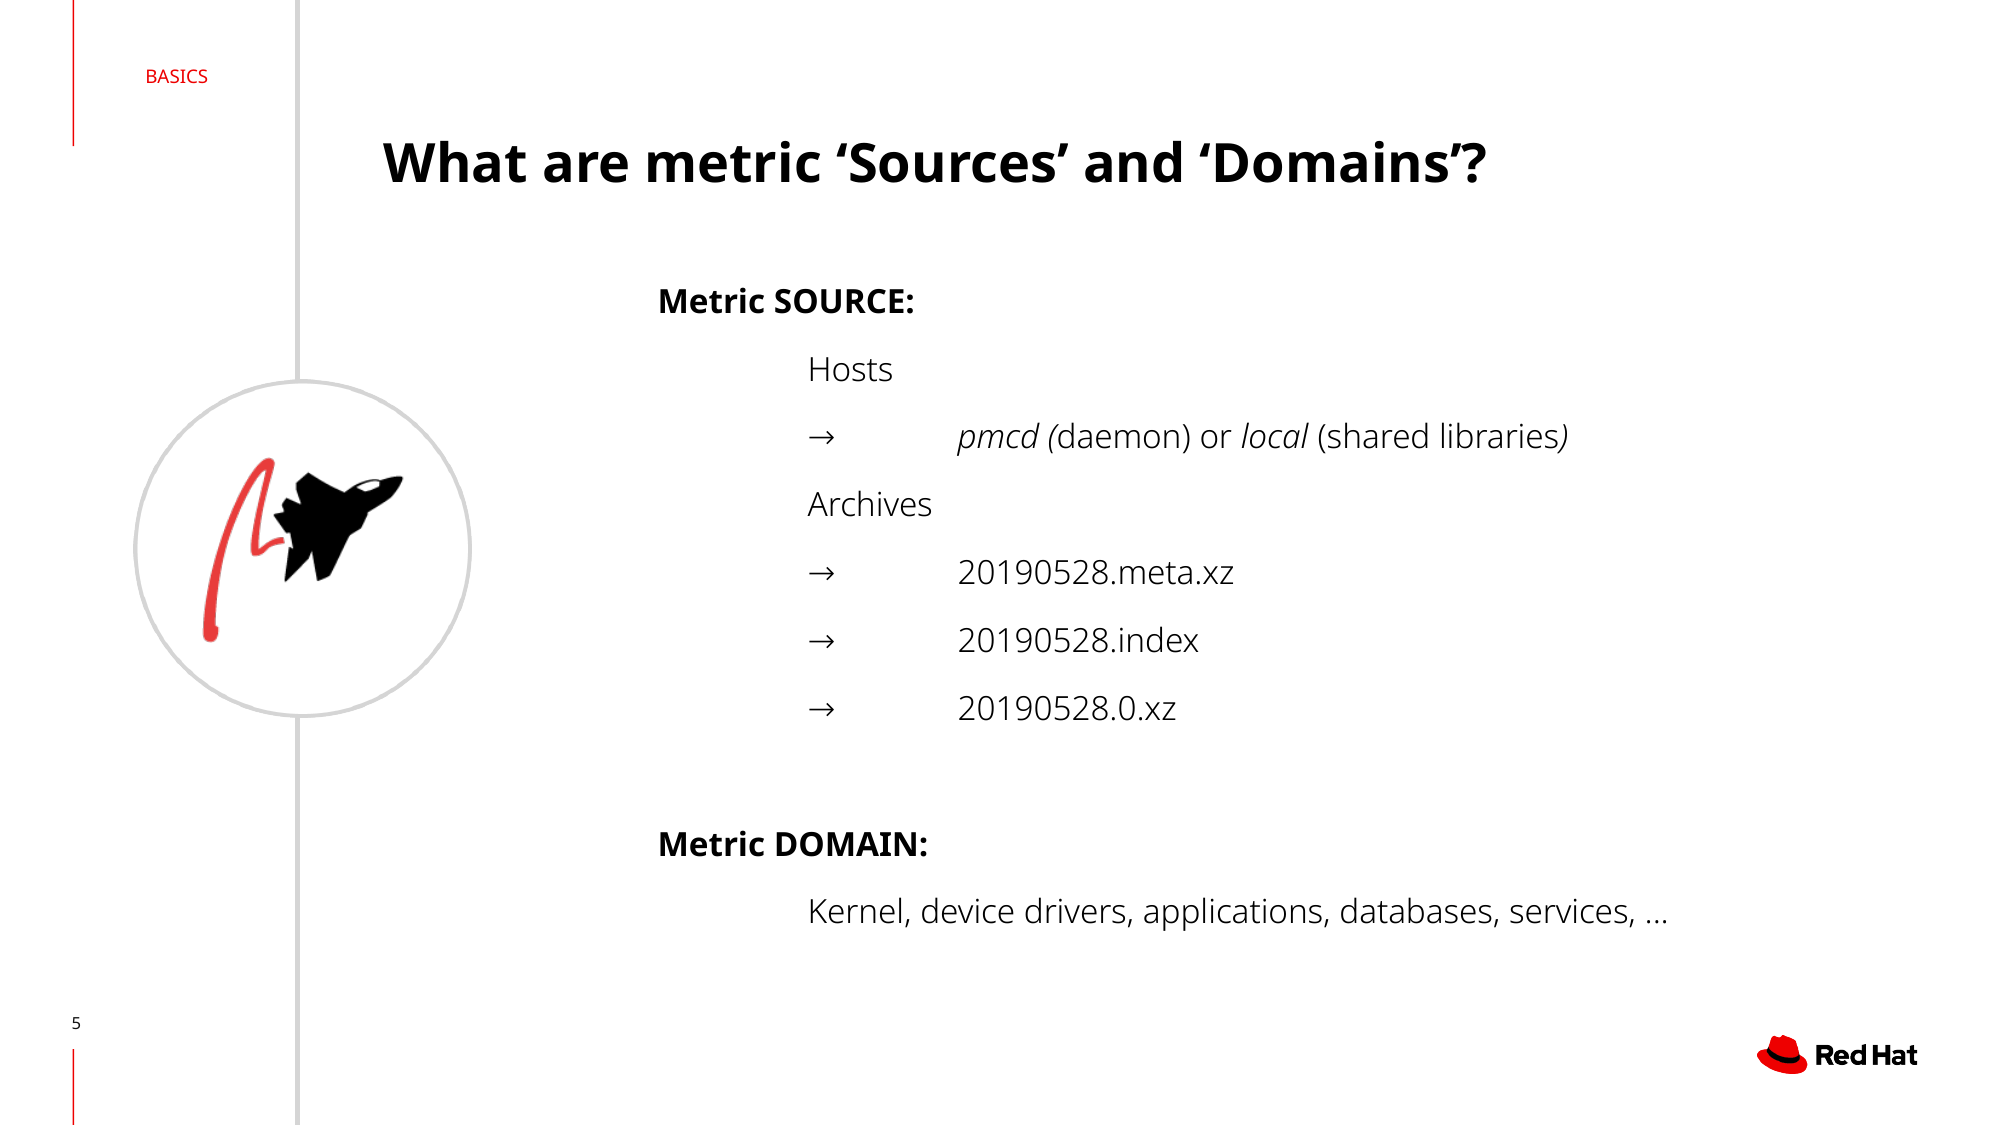

BASICS
What are metric ‘Sources’ and ‘Domains’?
Metric SOURCE:
	Hosts
	→	pmcd (daemon) or local (shared libraries)
	Archives
	→	20190528.meta.xz
	→	20190528.index
	→	20190528.0.xz
Metric DOMAIN:
	Kernel, device drivers, applications, databases, services, ...
5
#